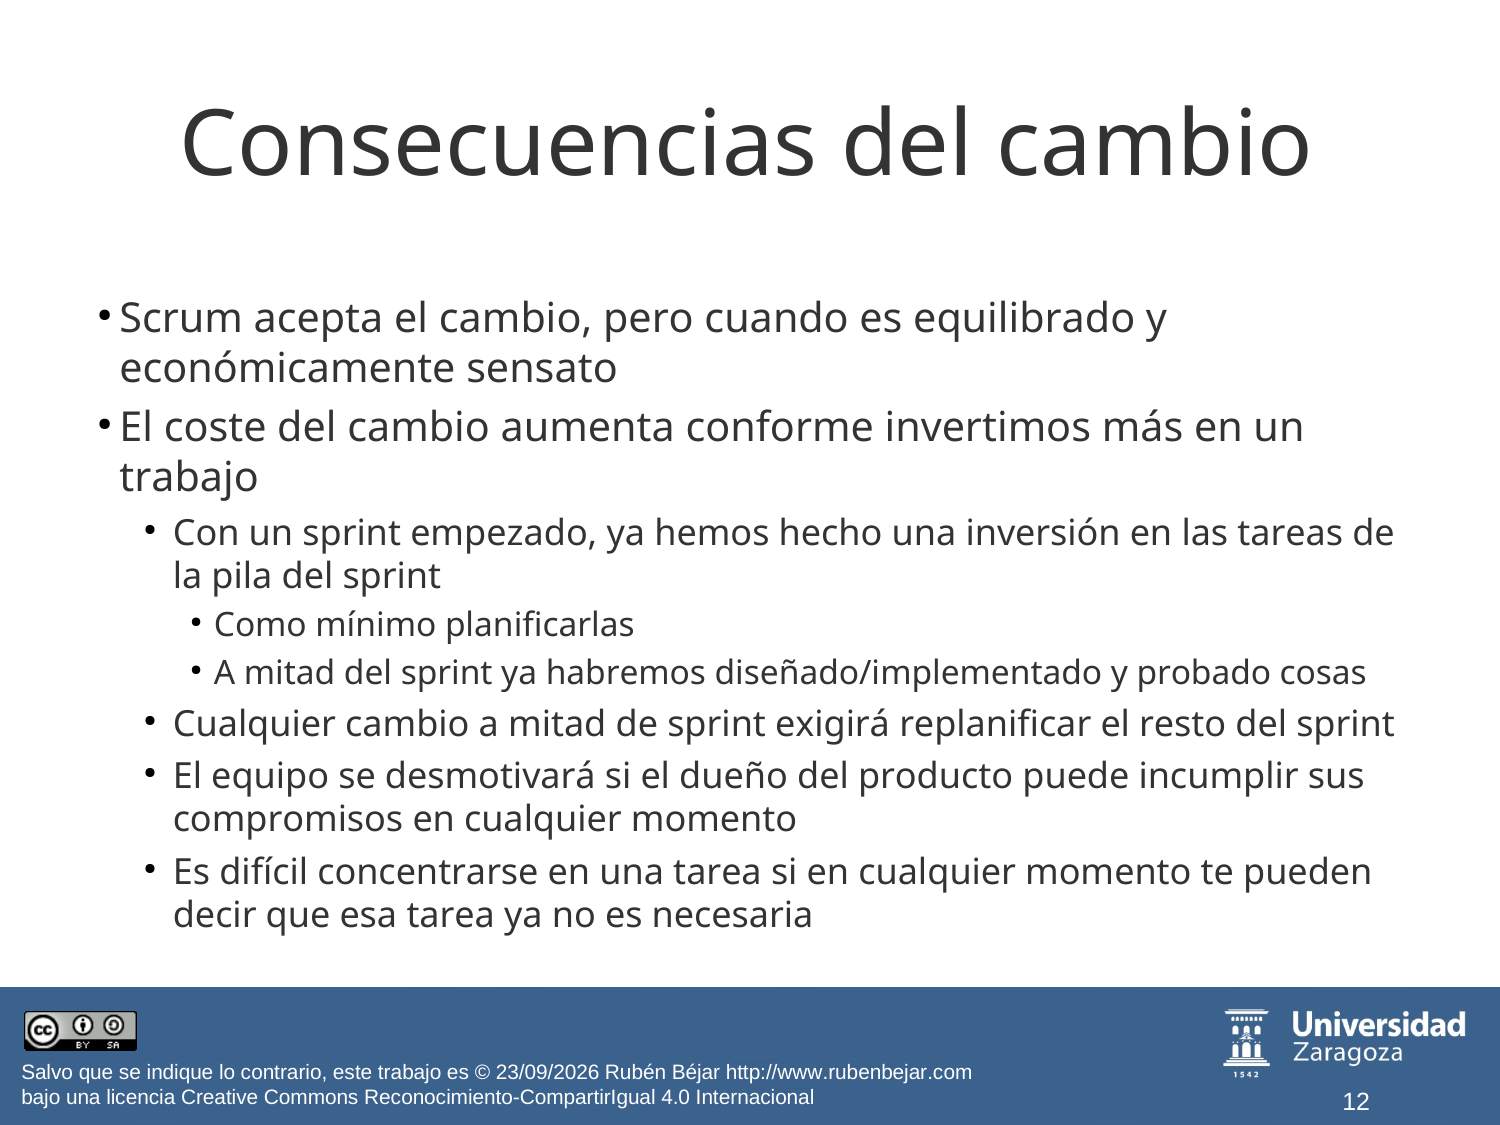

# Consecuencias del cambio
Scrum acepta el cambio, pero cuando es equilibrado y económicamente sensato
El coste del cambio aumenta conforme invertimos más en un trabajo
Con un sprint empezado, ya hemos hecho una inversión en las tareas de la pila del sprint
Como mínimo planificarlas
A mitad del sprint ya habremos diseñado/implementado y probado cosas
Cualquier cambio a mitad de sprint exigirá replanificar el resto del sprint
El equipo se desmotivará si el dueño del producto puede incumplir sus compromisos en cualquier momento
Es difícil concentrarse en una tarea si en cualquier momento te pueden decir que esa tarea ya no es necesaria